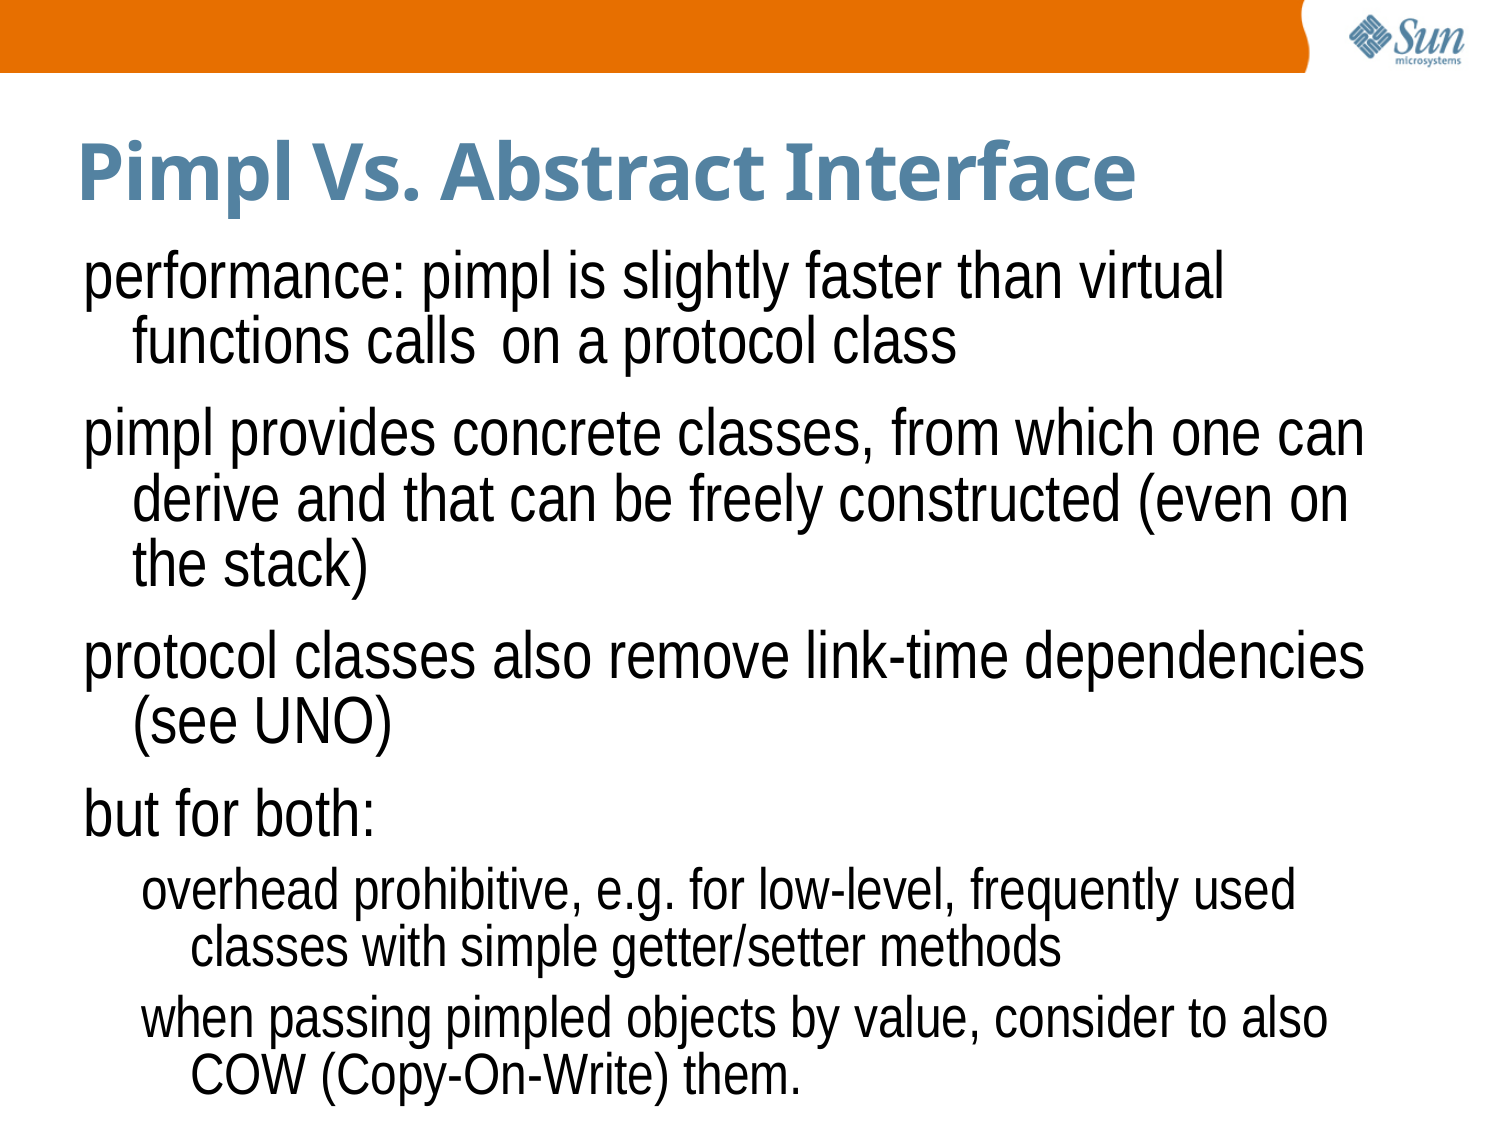

# Pimpl Vs. Abstract Interface
performance: pimpl is slightly faster than virtual functions calls	on a protocol class
pimpl provides concrete classes, from which one can derive and that can be freely constructed (even on the stack)
protocol classes also remove link-time dependencies (see UNO)
but for both:
overhead prohibitive, e.g. for low-level, frequently used classes with simple getter/setter methods
when passing pimpled objects by value, consider to also COW (Copy-On-Write) them.